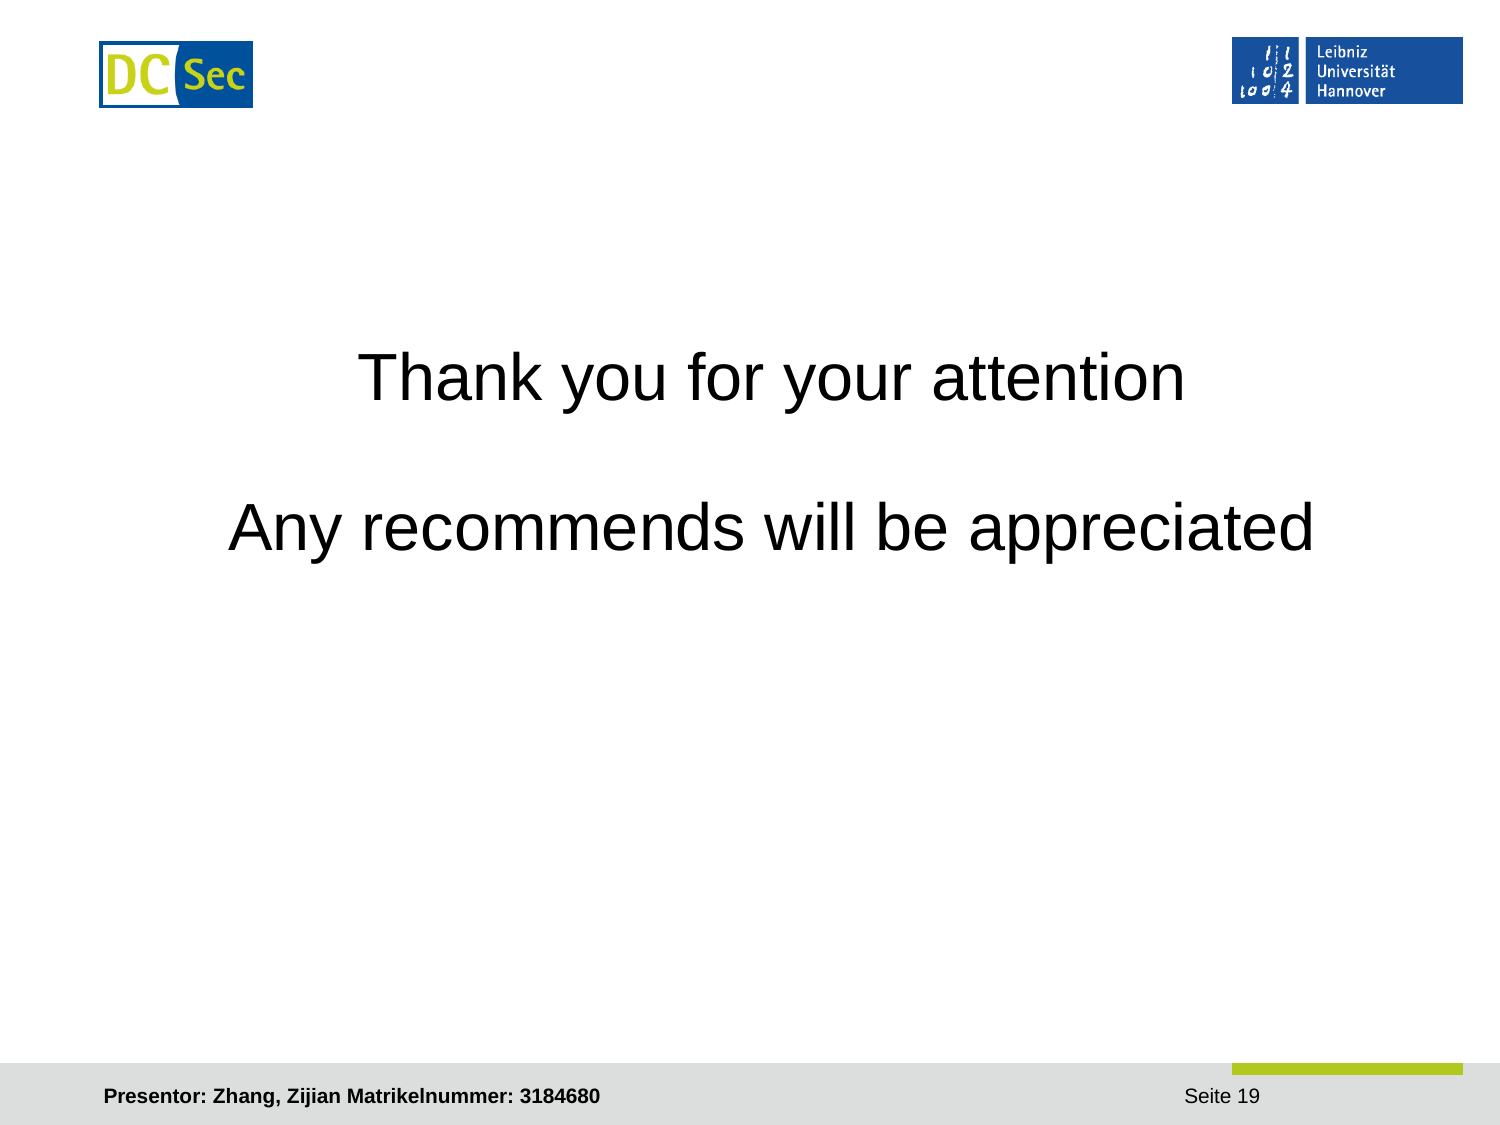

# Thank you for your attention
Any recommends will be appreciated
Presentor: Zhang, Zijian Matrikelnummer: 3184680